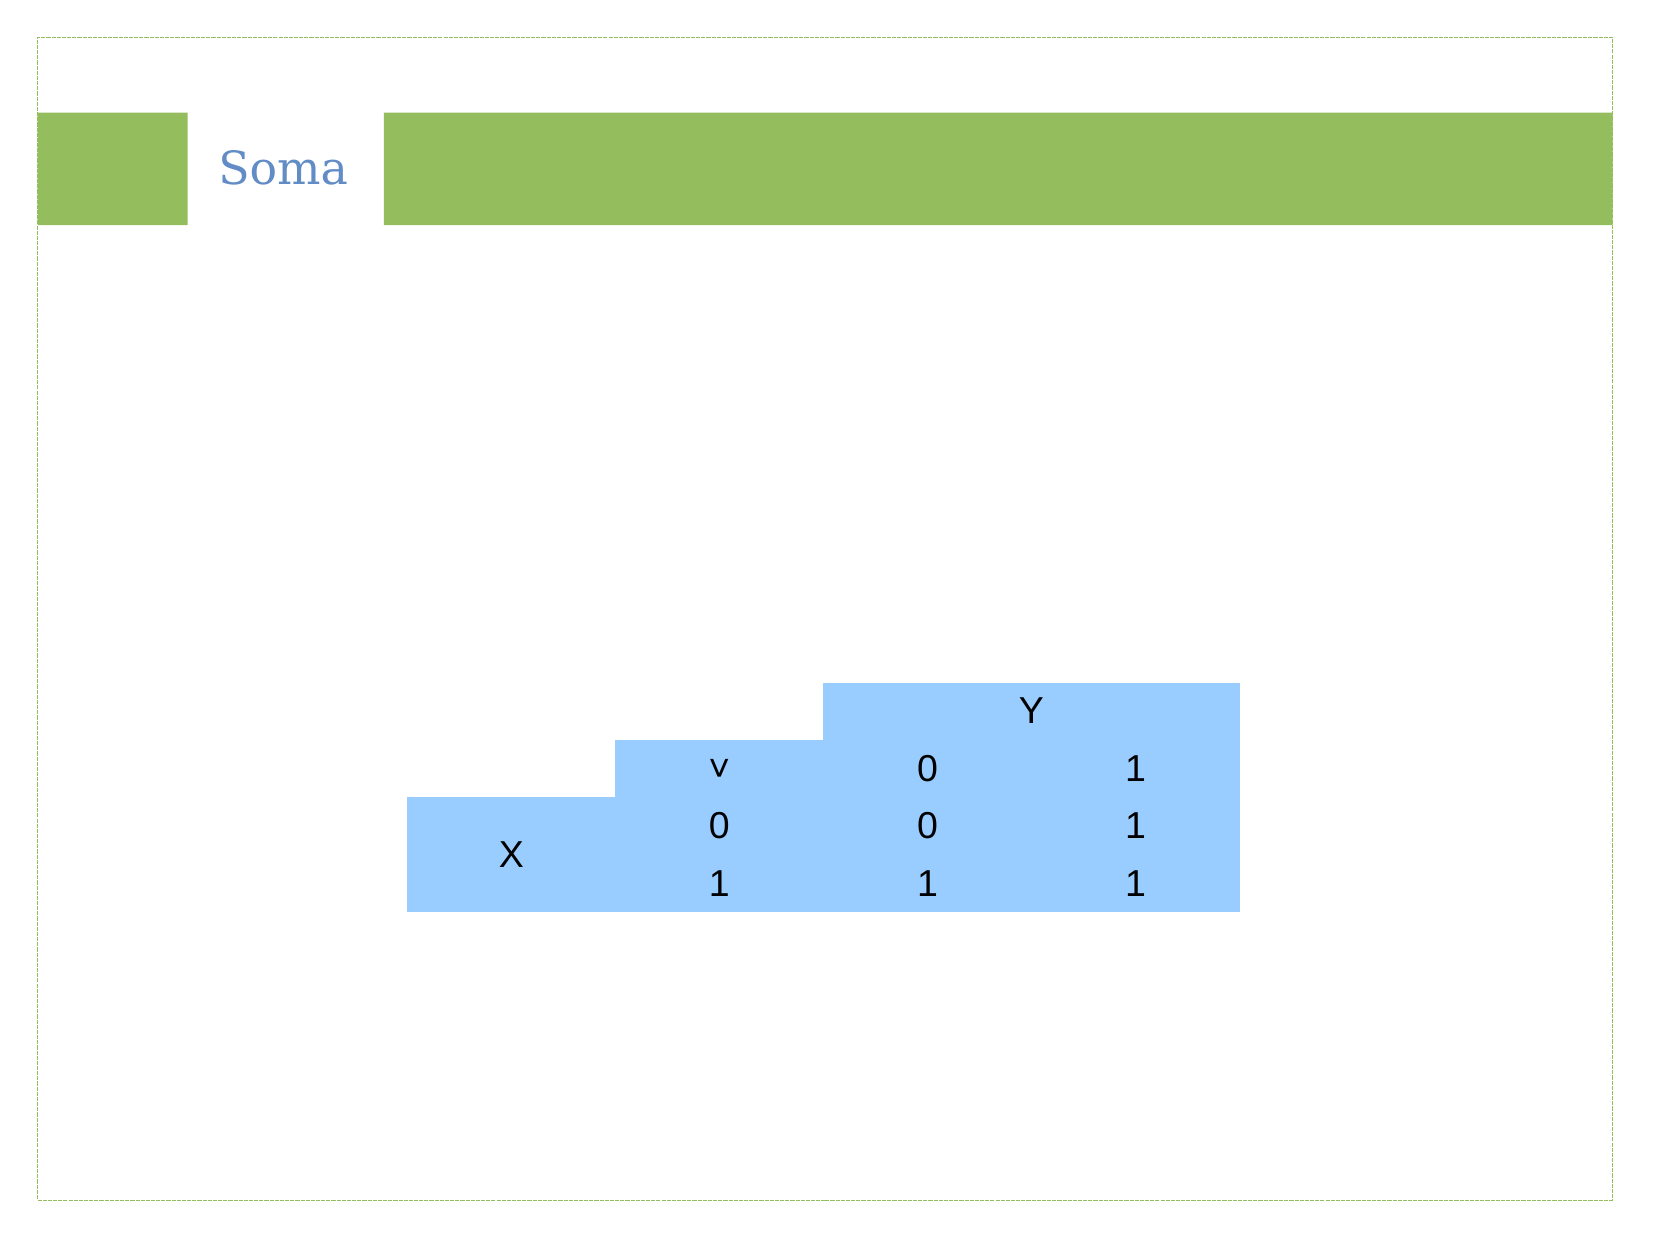

Soma
| | | Y | |
| --- | --- | --- | --- |
| | ˅ | 0 | 1 |
| X | 0 | 0 | 1 |
| | 1 | 1 | 1 |